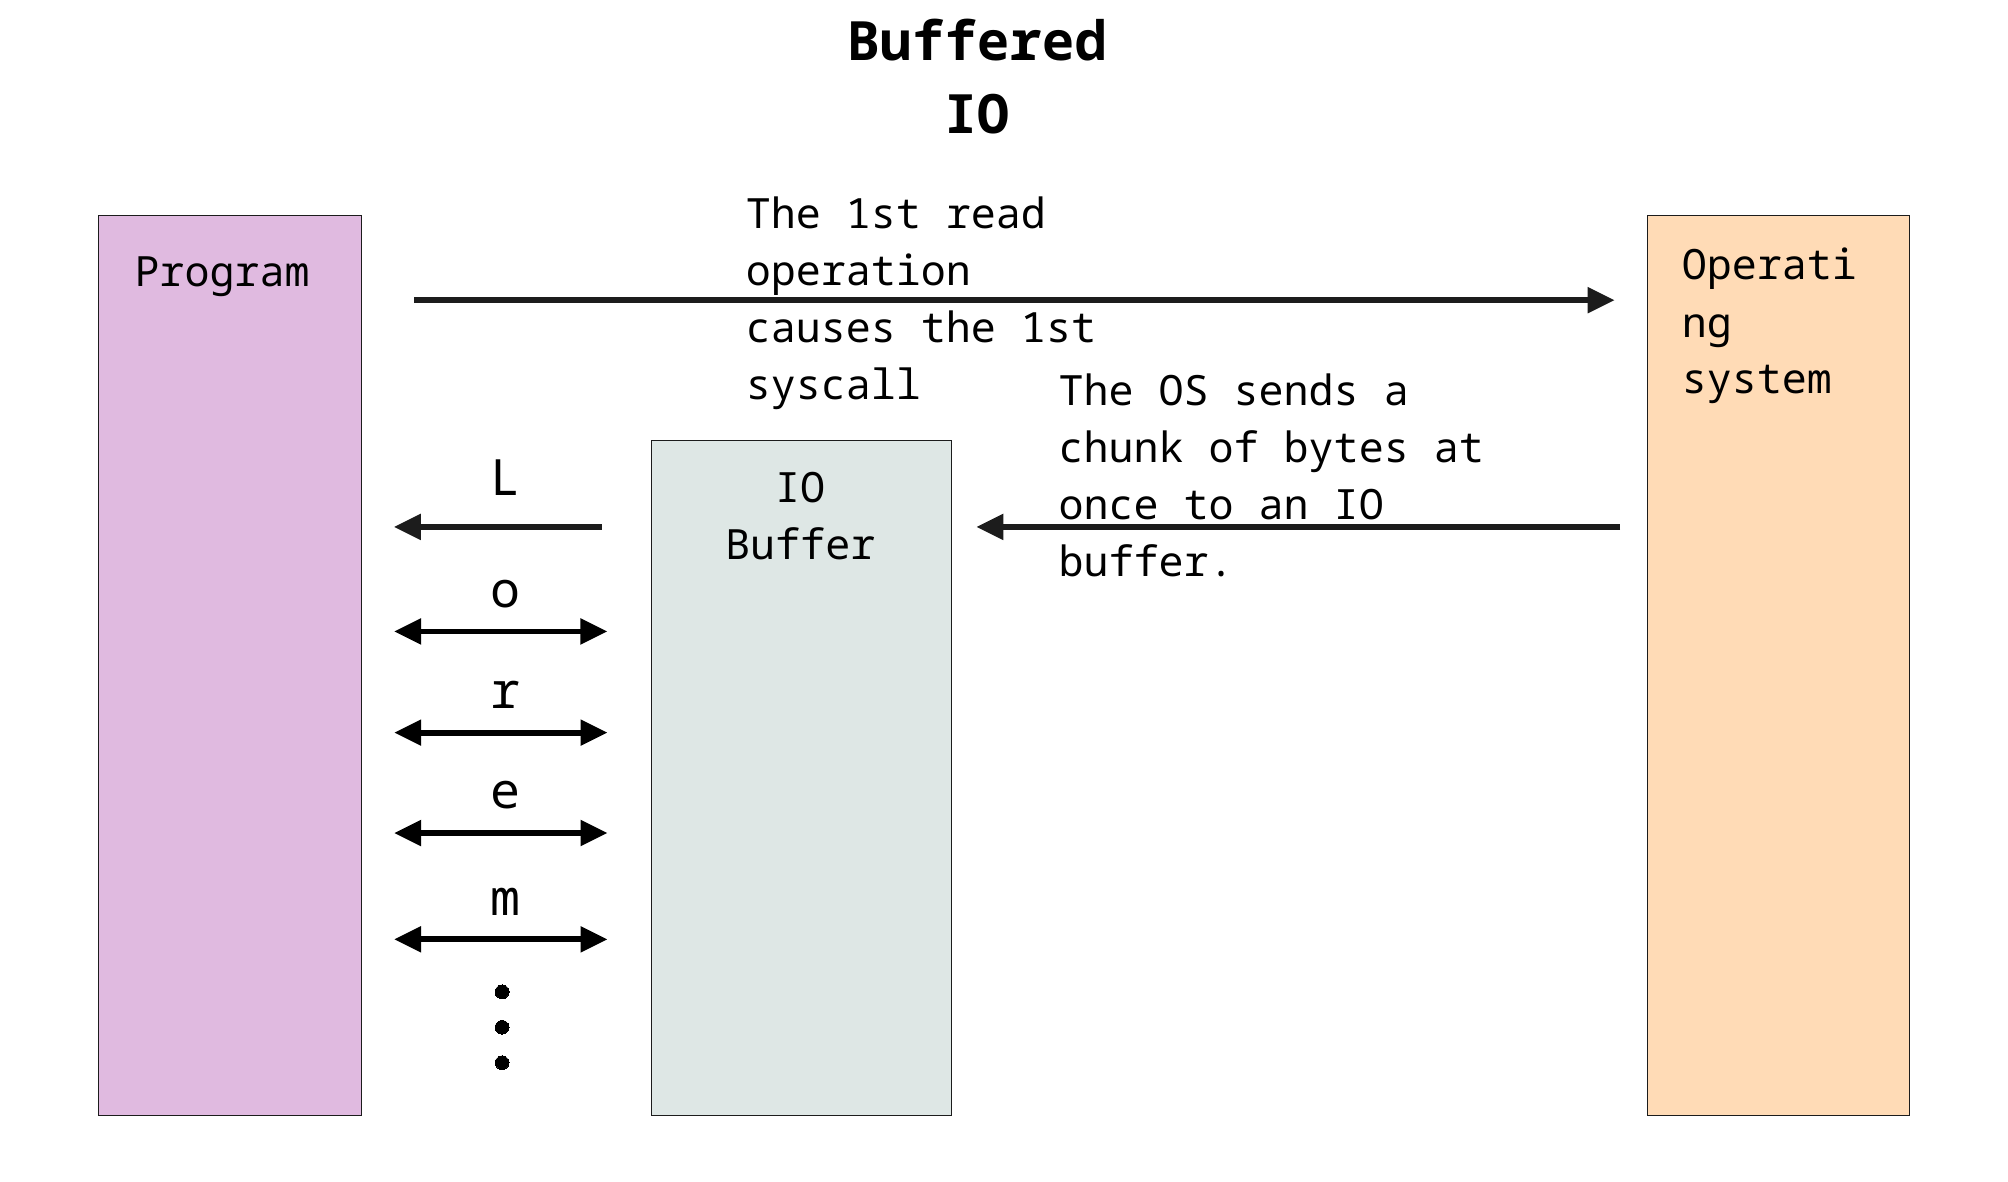

Buffered IO
The 1st read operation
causes the 1st syscall
Operating system
Program
The OS sends a chunk of bytes at once to an IO buffer.
L
IO Buffer
o
r
e
m